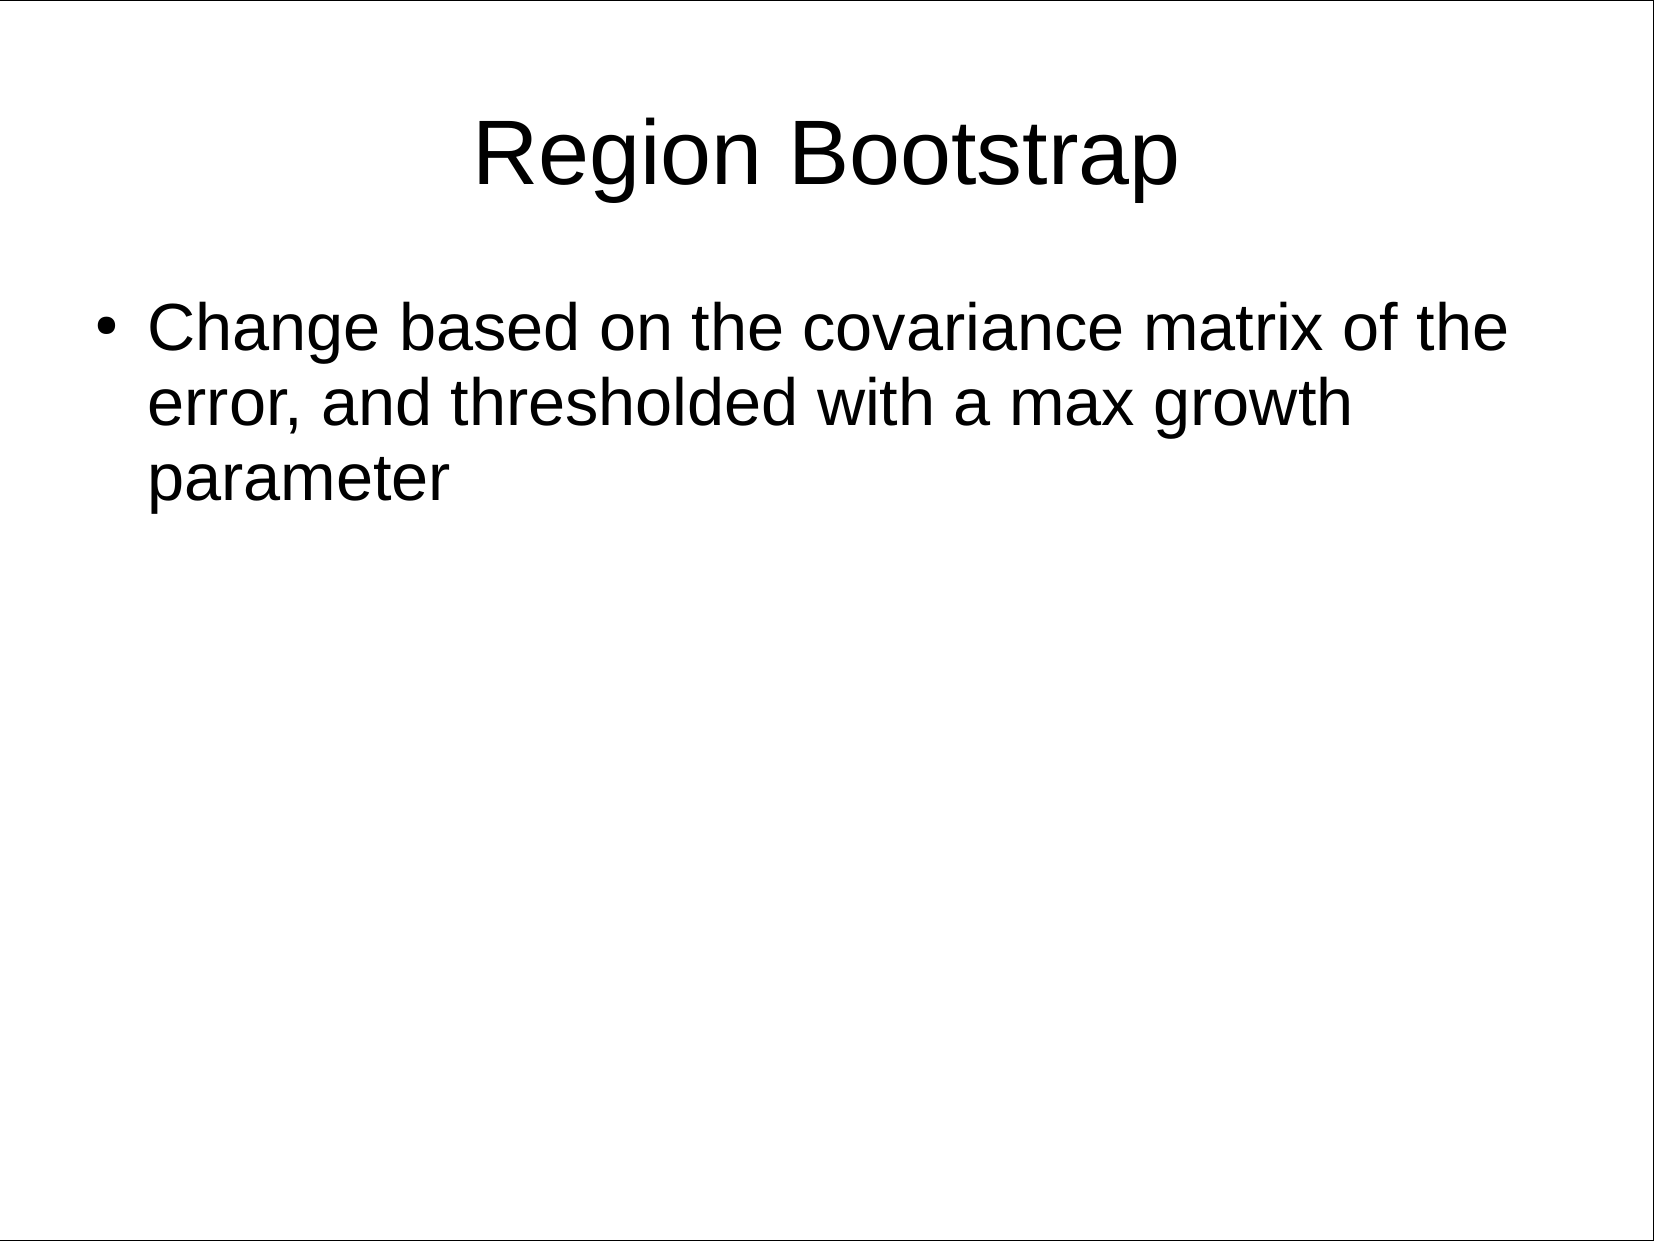

# Region Bootstrap
Change based on the covariance matrix of the error, and thresholded with a max growth parameter